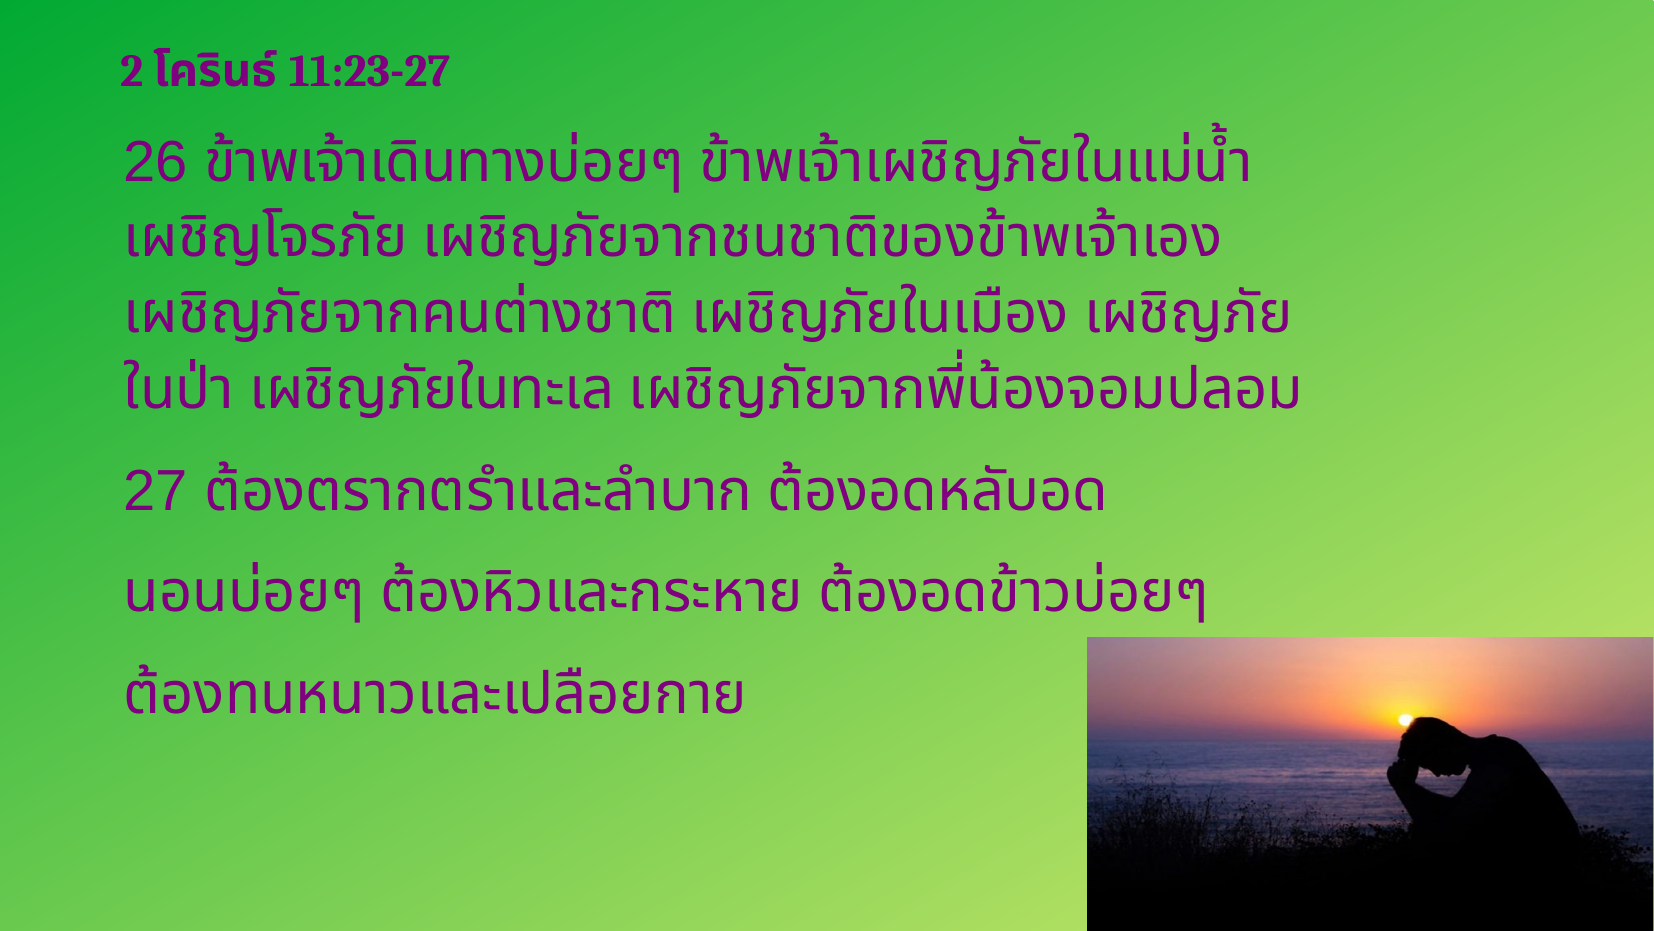

# 2 โครินธ์ 11:23-27
26 ข้าพเจ้าเดินทางบ่อยๆ ข้าพเจ้าเผชิญภัยในแม่น้ำ เผชิญโจรภัย เผชิญภัยจากชนชาติของข้าพเจ้าเอง เผชิญภัยจากคนต่างชาติ เผชิญภัยในเมือง เผชิญภัยในป่า เผชิญภัยในทะเล เผชิญภัยจากพี่น้องจอมปลอม
27 ต้องตรากตรำและลำบาก ต้องอดหลับอด
นอนบ่อยๆ ต้องหิวและกระหาย ต้องอดข้าวบ่อยๆ
ต้องทนหนาวและเปลือยกาย